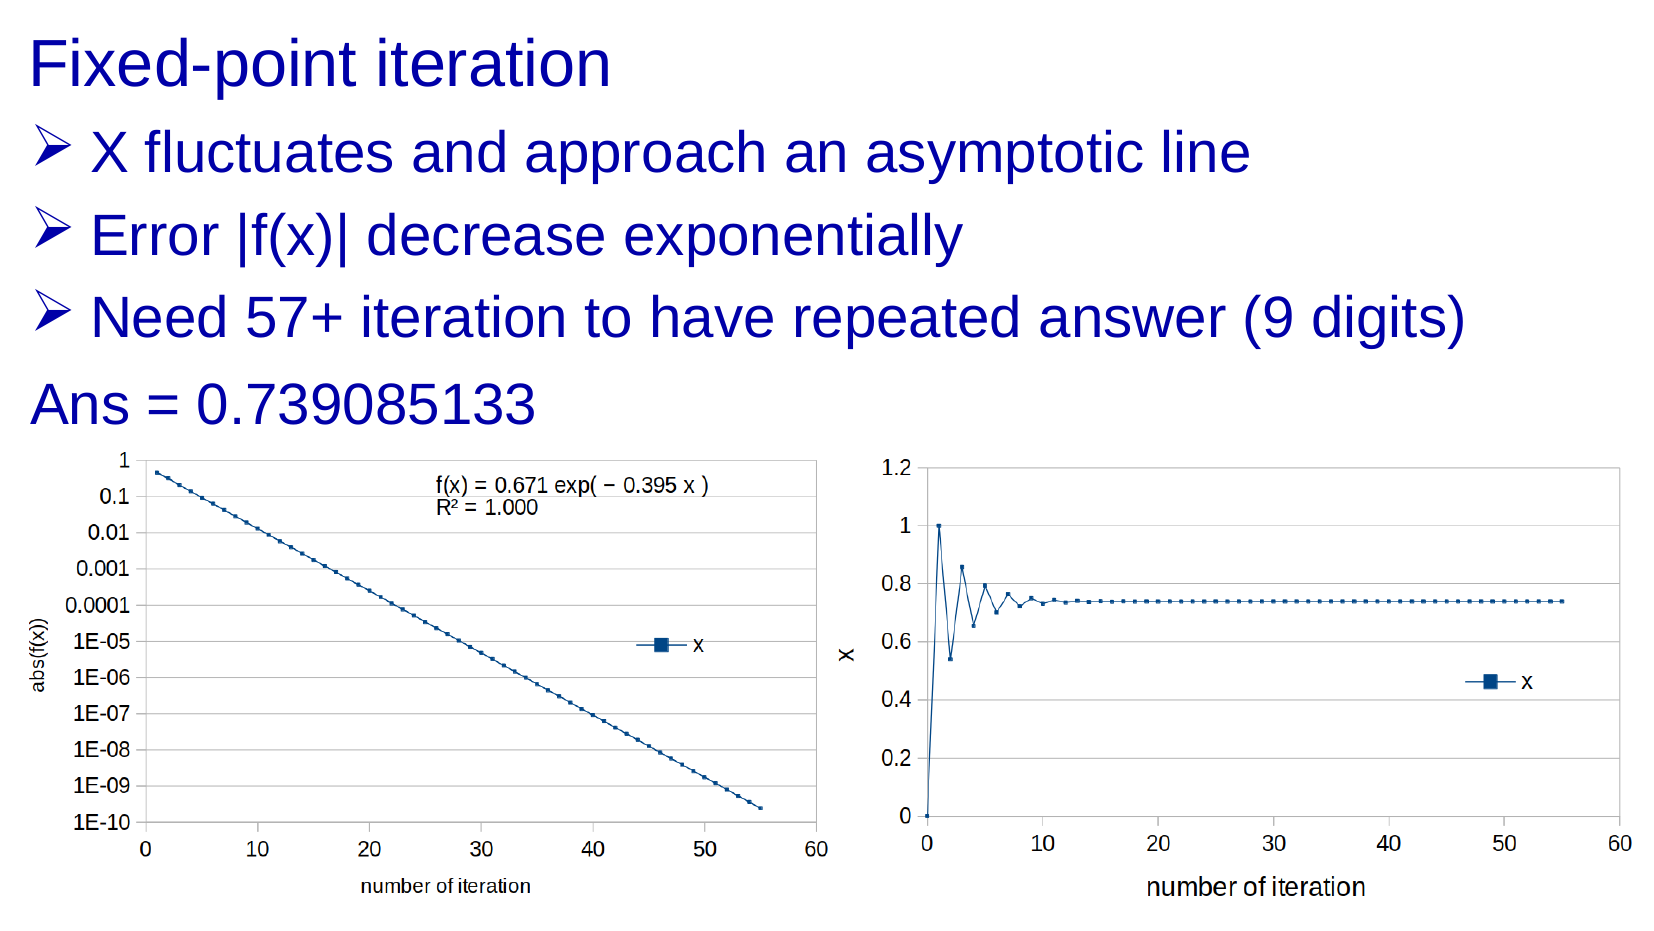

# Fixed-point iteration
X fluctuates and approach an asymptotic line
Error |f(x)| decrease exponentially
Need 57+ iteration to have repeated answer (9 digits)
Ans = 0.739085133